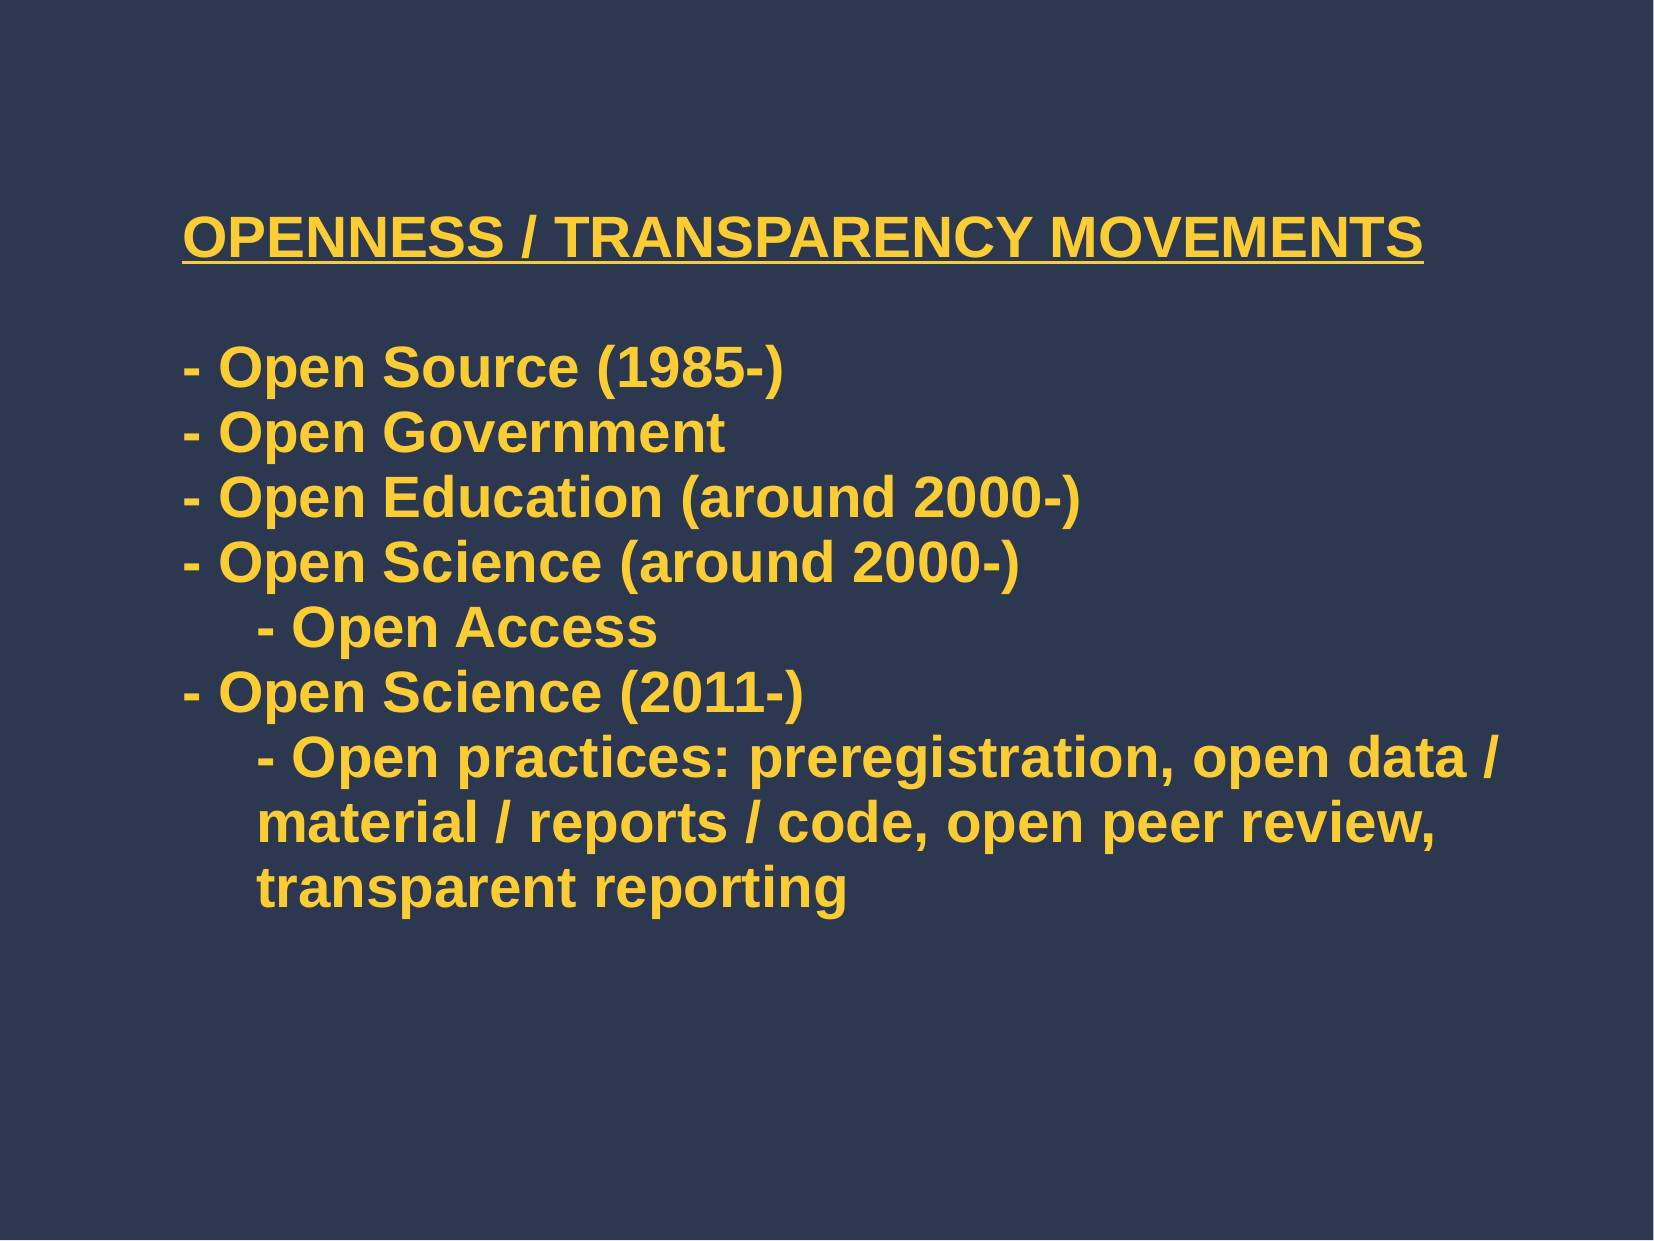

OPENNESS / TRANSPARENCY MOVEMENTS
- Open Source (1985-)
- Open Government
- Open Education (around 2000-)
- Open Science (around 2000-)
- Open Access
- Open Science (2011-)
- Open practices: preregistration, open data / material / reports / code, open peer review, transparent reporting